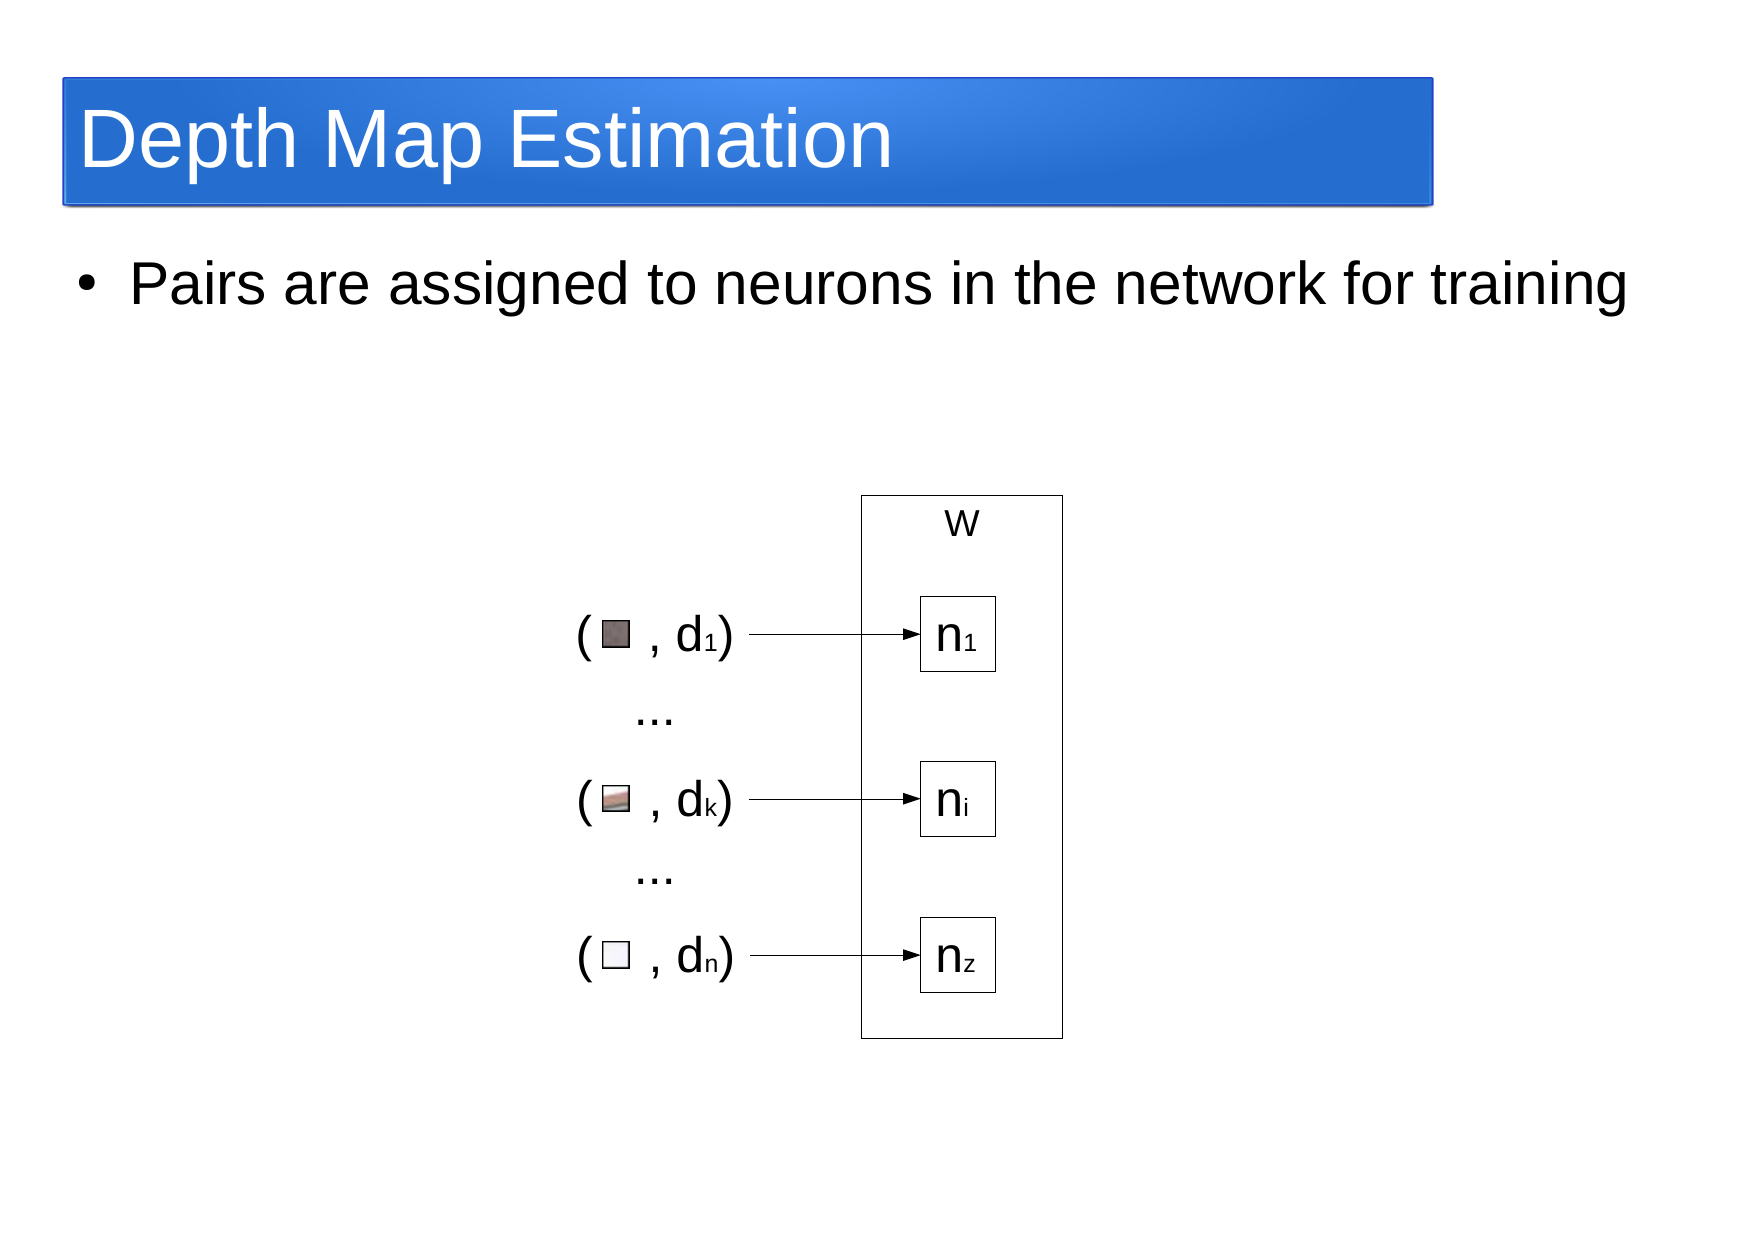

# Depth Map Estimation
Pairs are assigned to neurons in the network for training
W
n1
ni
nz
( , d1)
...
( , dk)
...
( , dn)